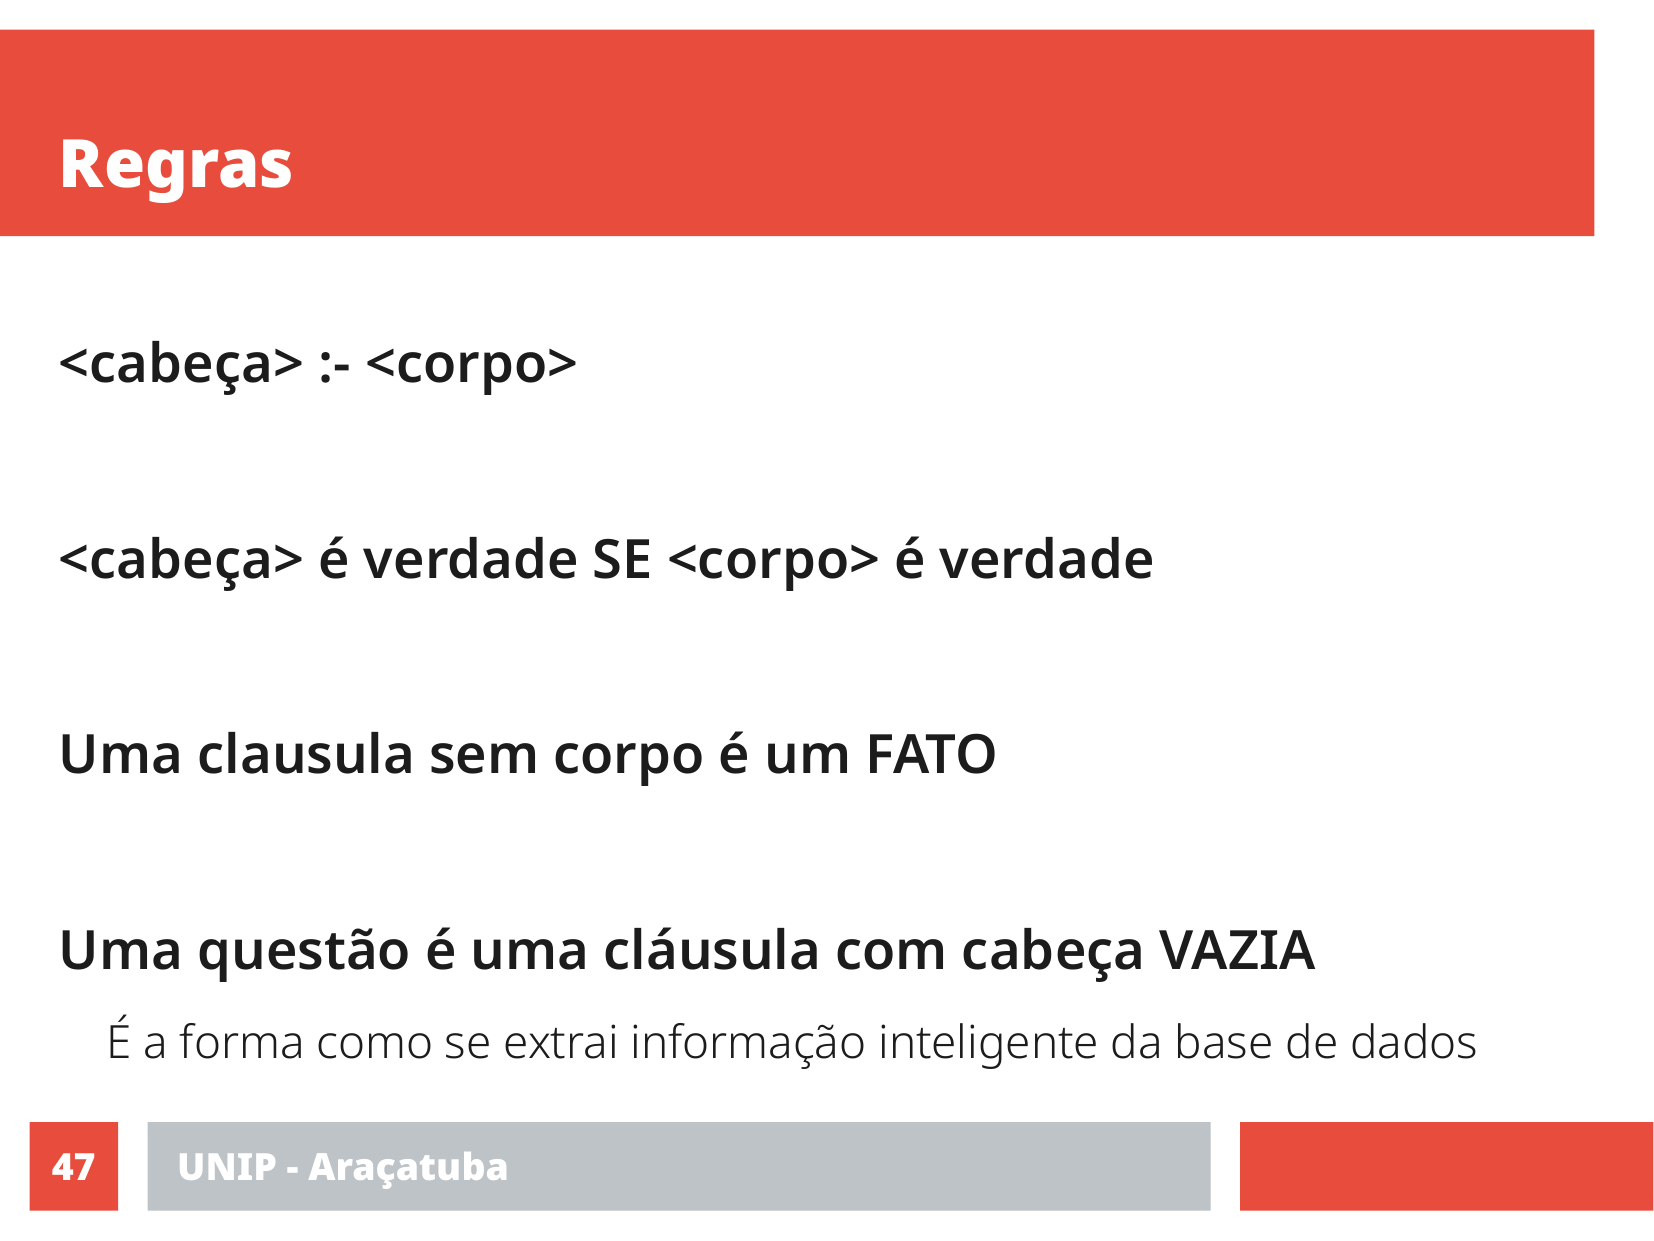

# Regras
<cabeça> :- <corpo>
<cabeça> é verdade SE <corpo> é verdade
Uma clausula sem corpo é um FATO
Uma questão é uma cláusula com cabeça VAZIA
É a forma como se extrai informação inteligente da base de dados
47
UNIP - Araçatuba